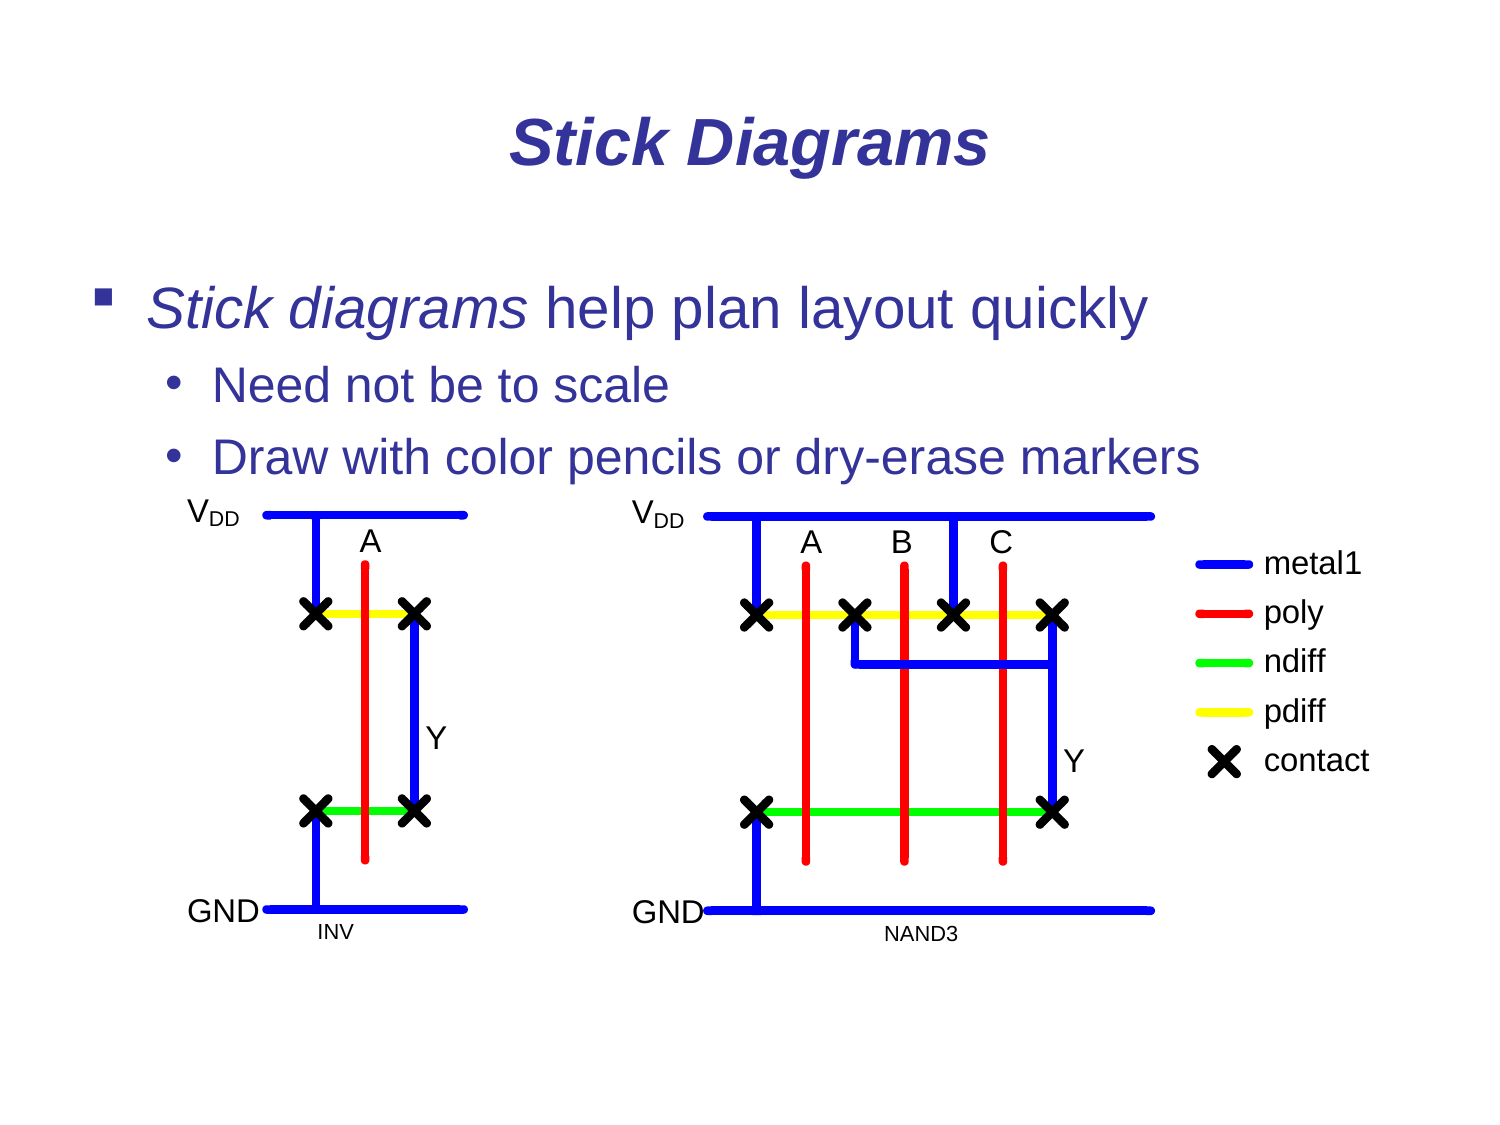

# Stick Diagrams
Stick diagrams help plan layout quickly
Need not be to scale
Draw with color pencils or dry-erase markers